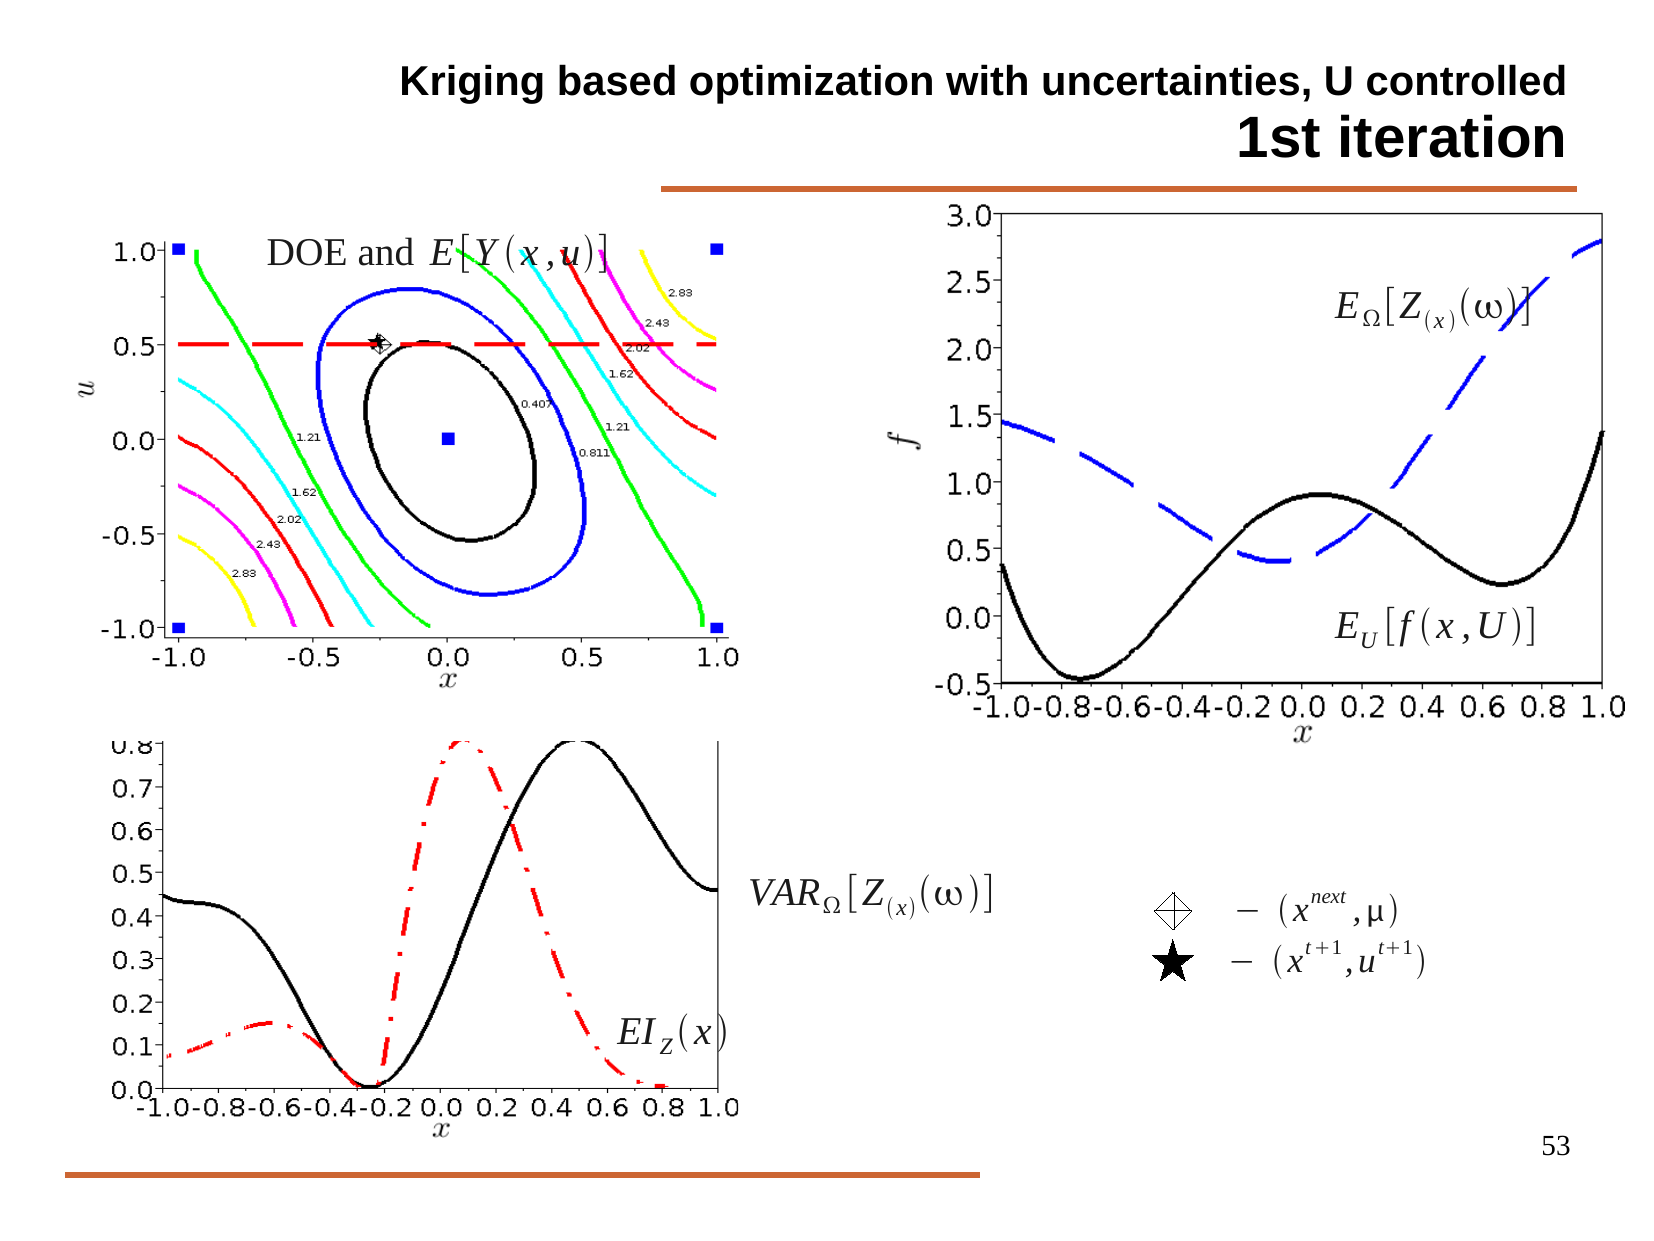

Kriging based optimization with uncertainties, U controlled
1st iteration
53